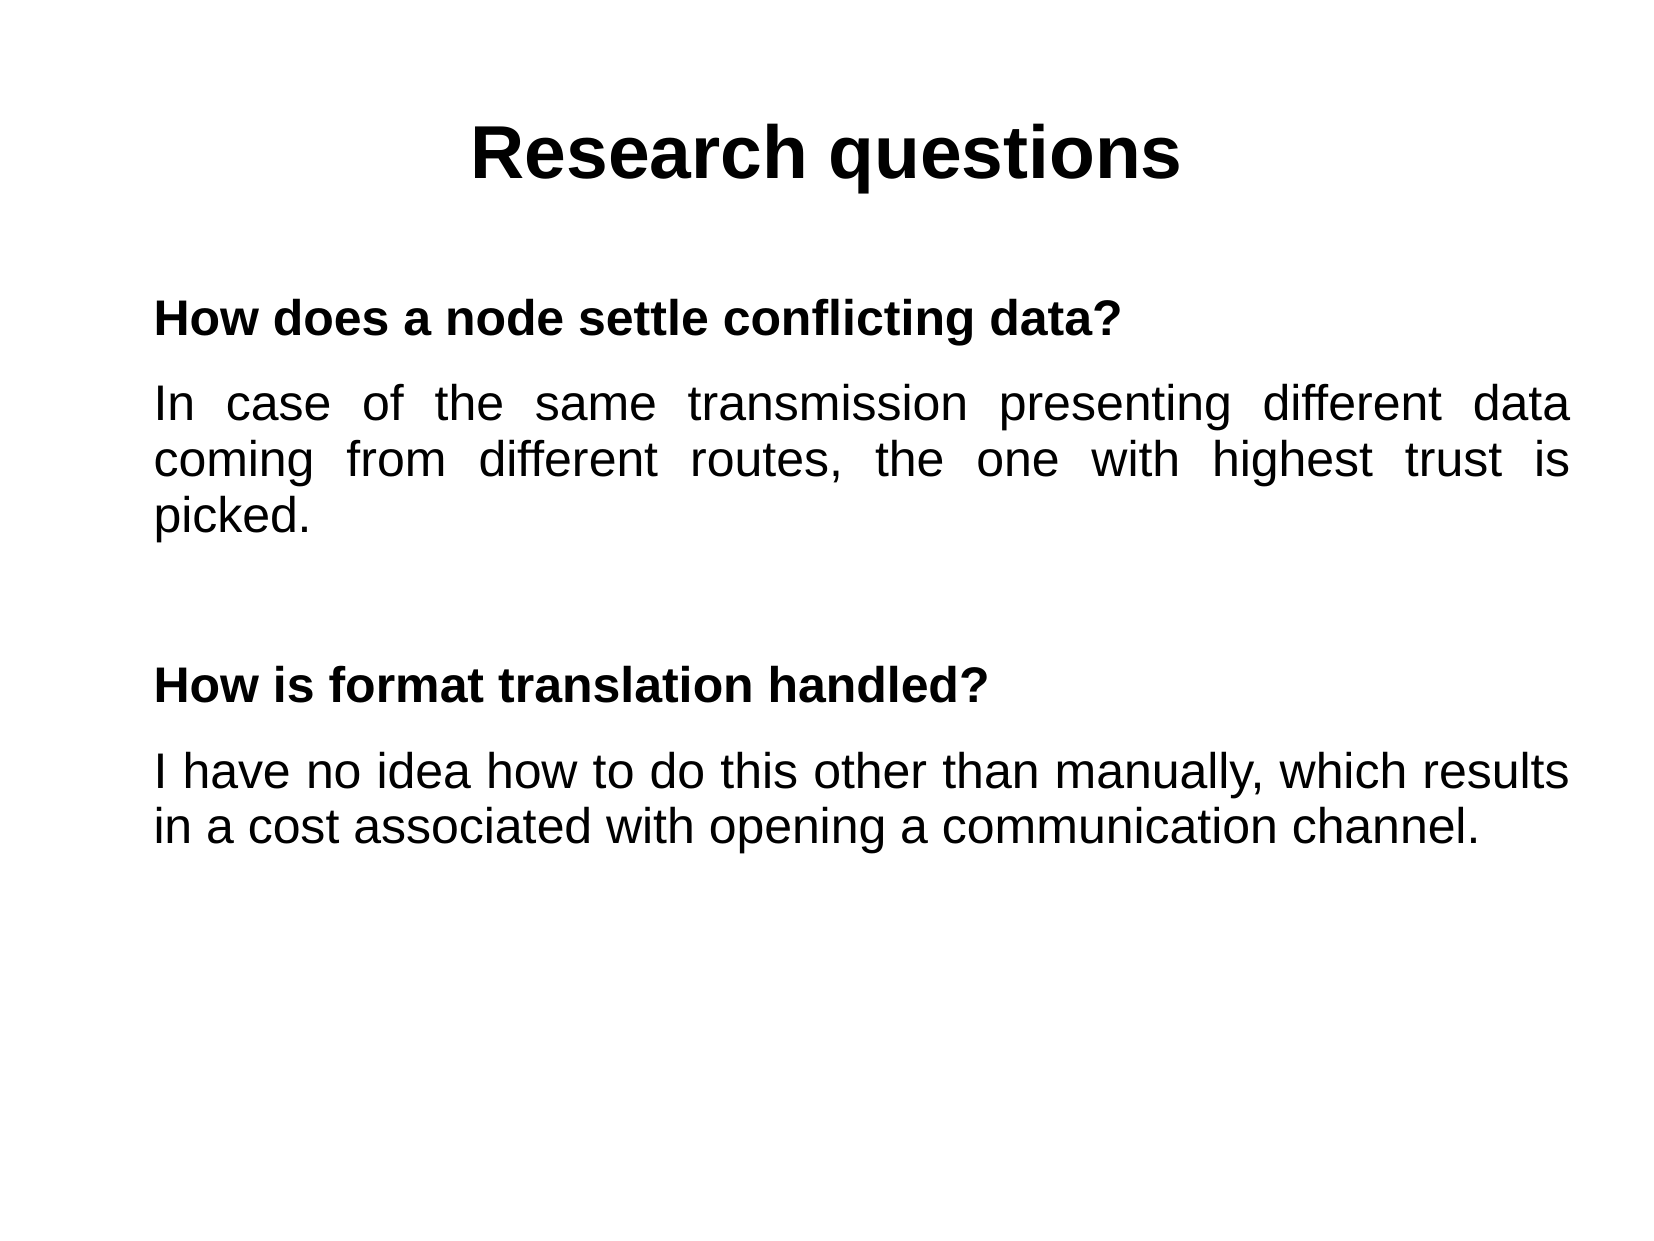

# Research questions
How does a node settle conflicting data?
In case of the same transmission presenting different data coming from different routes, the one with highest trust is picked.
How is format translation handled?
I have no idea how to do this other than manually, which results in a cost associated with opening a communication channel.